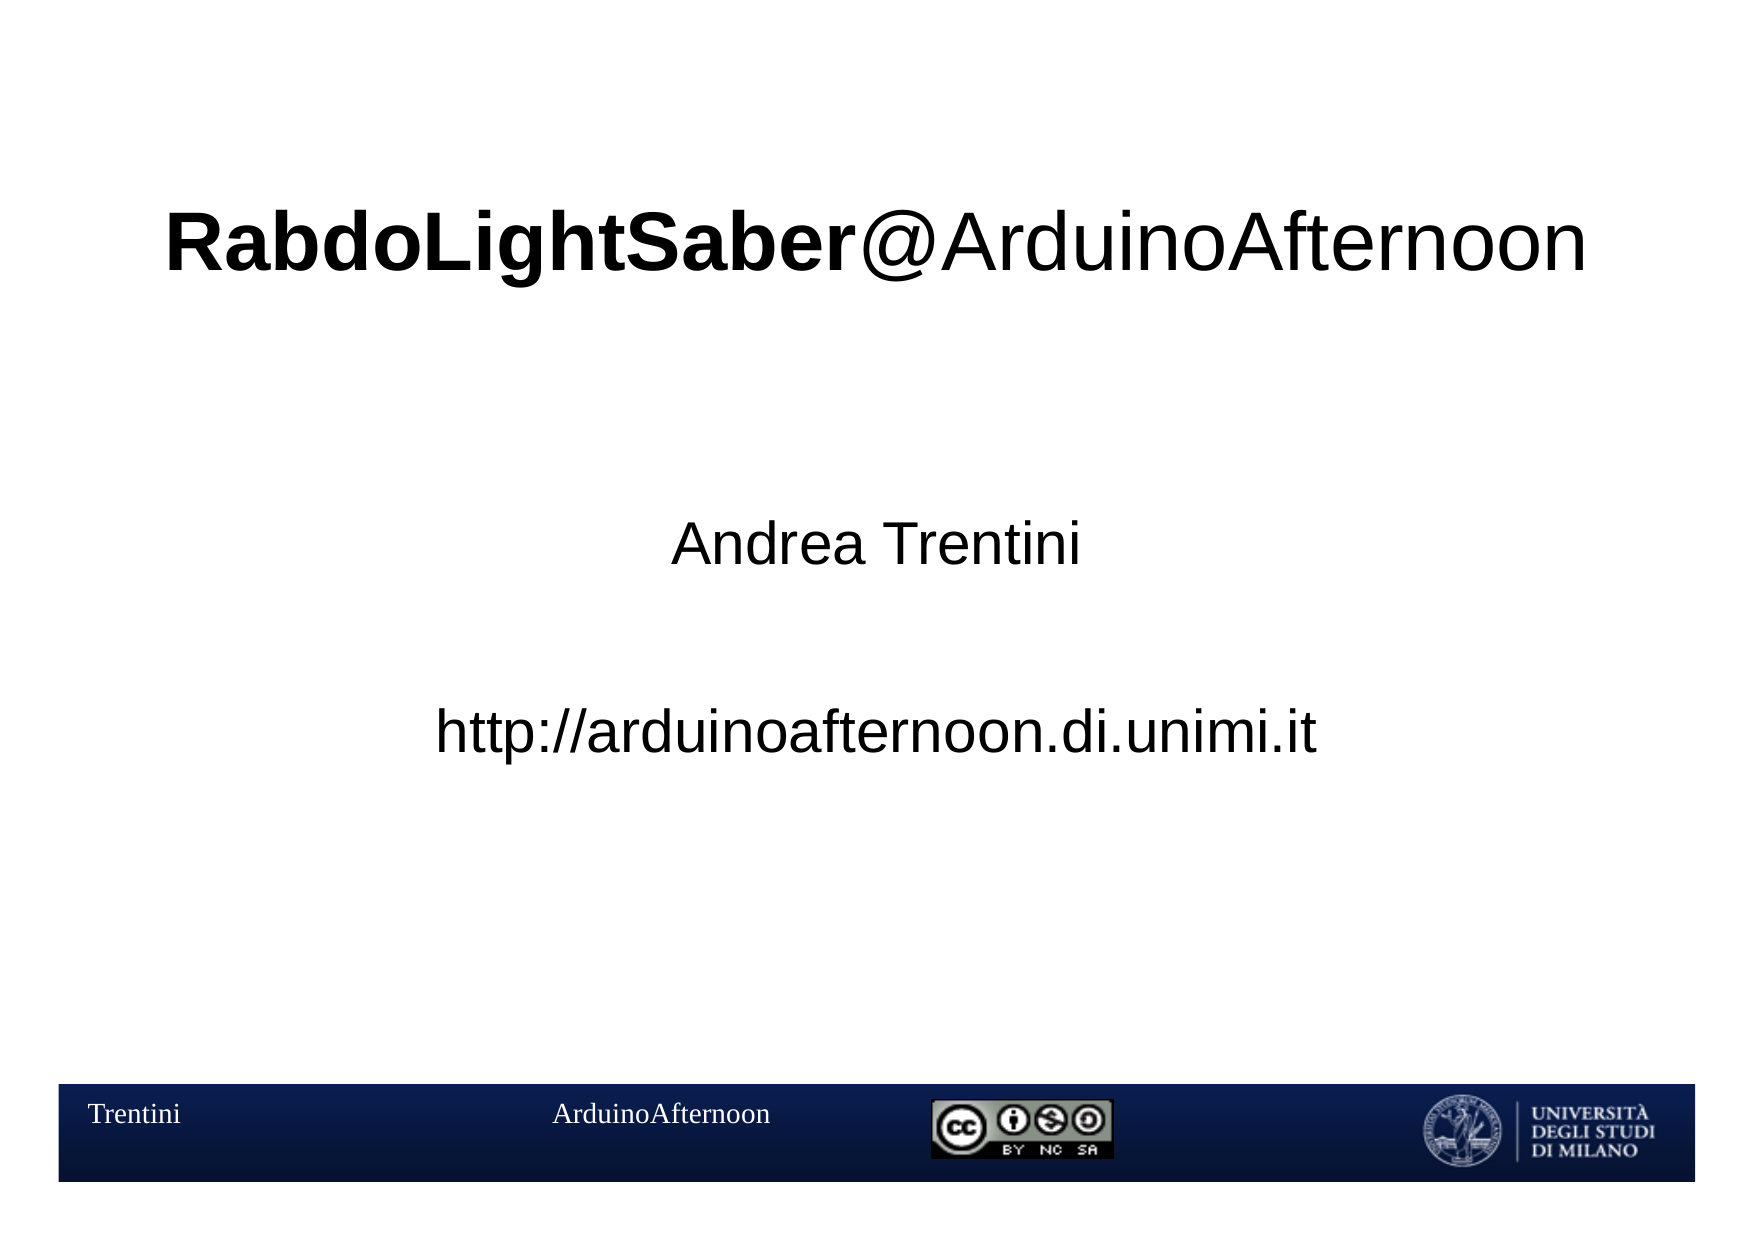

# RabdoLightSaber@ArduinoAfternoon
Andrea Trentini
http://arduinoafternoon.di.unimi.it
Trentini
ArduinoAfternoon